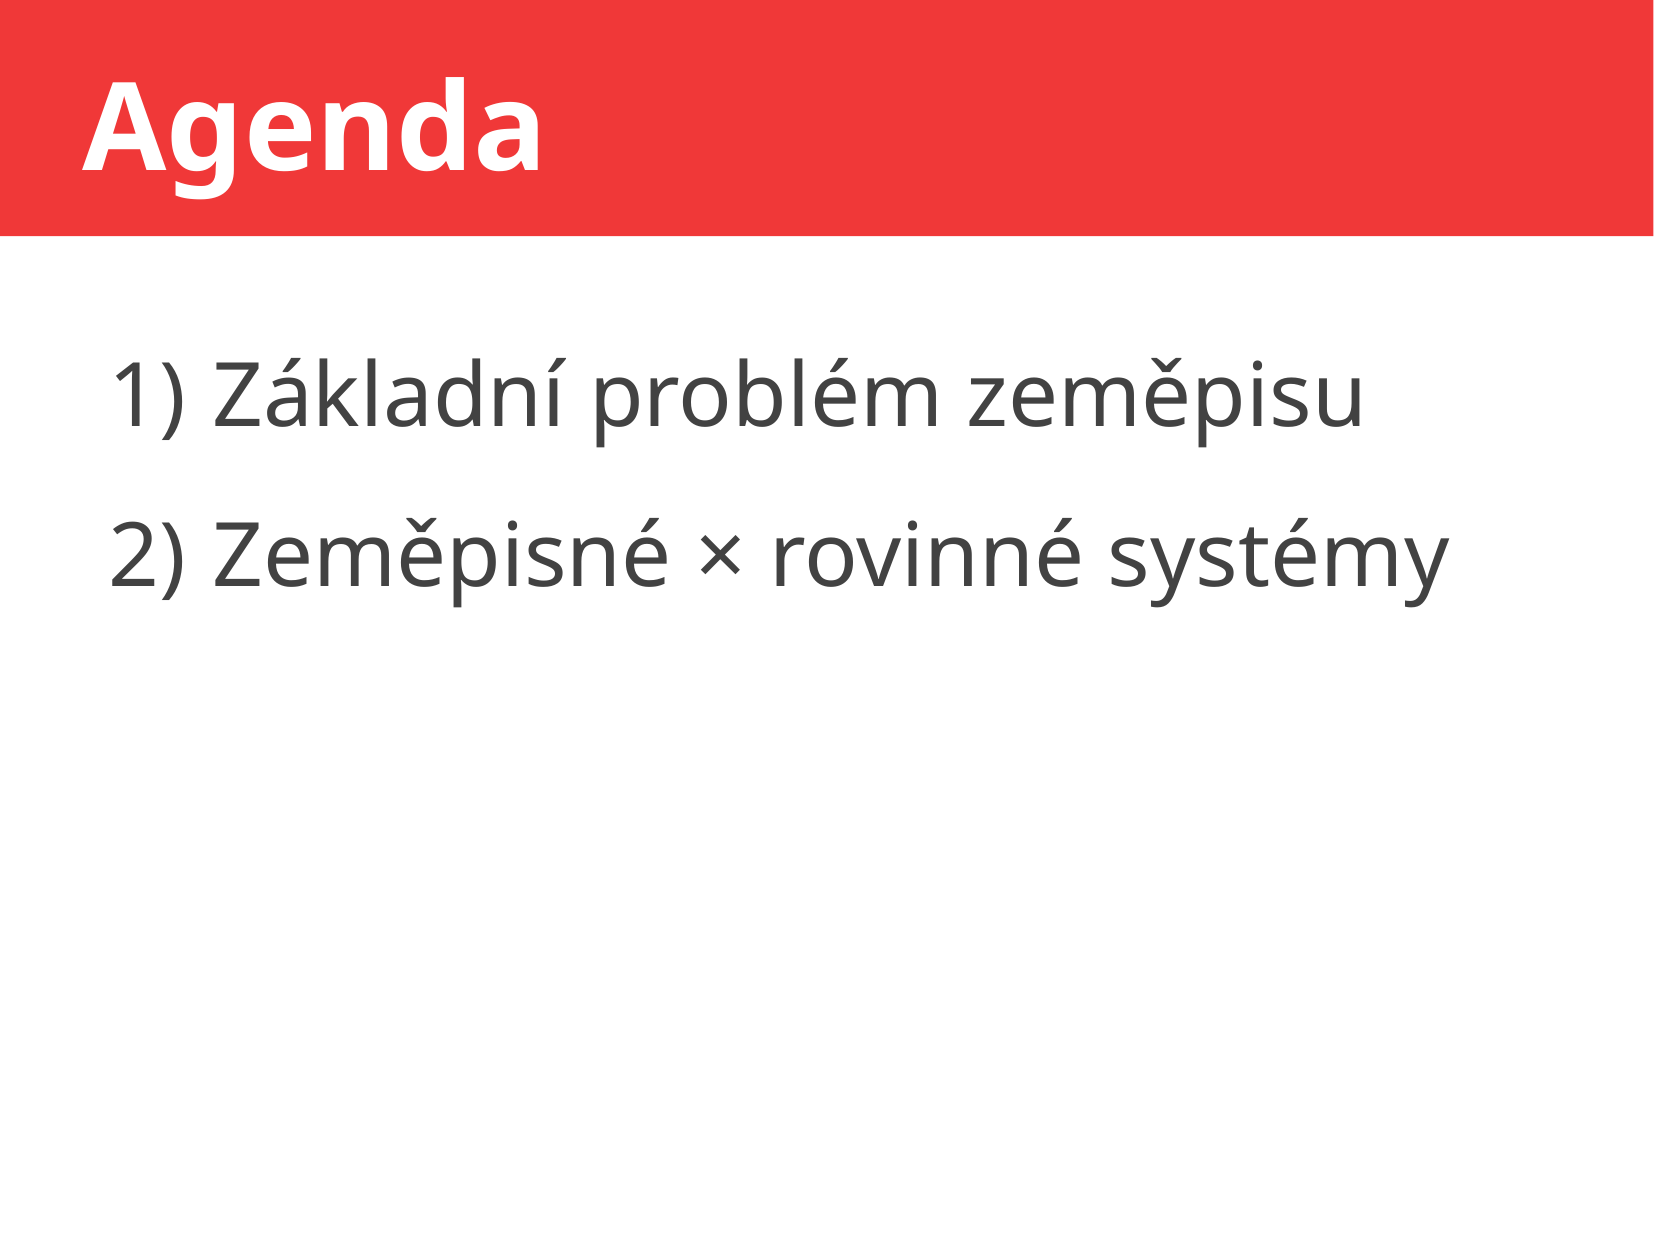

# Agenda
Základní problém zeměpisu
Zeměpisné × rovinné systémy